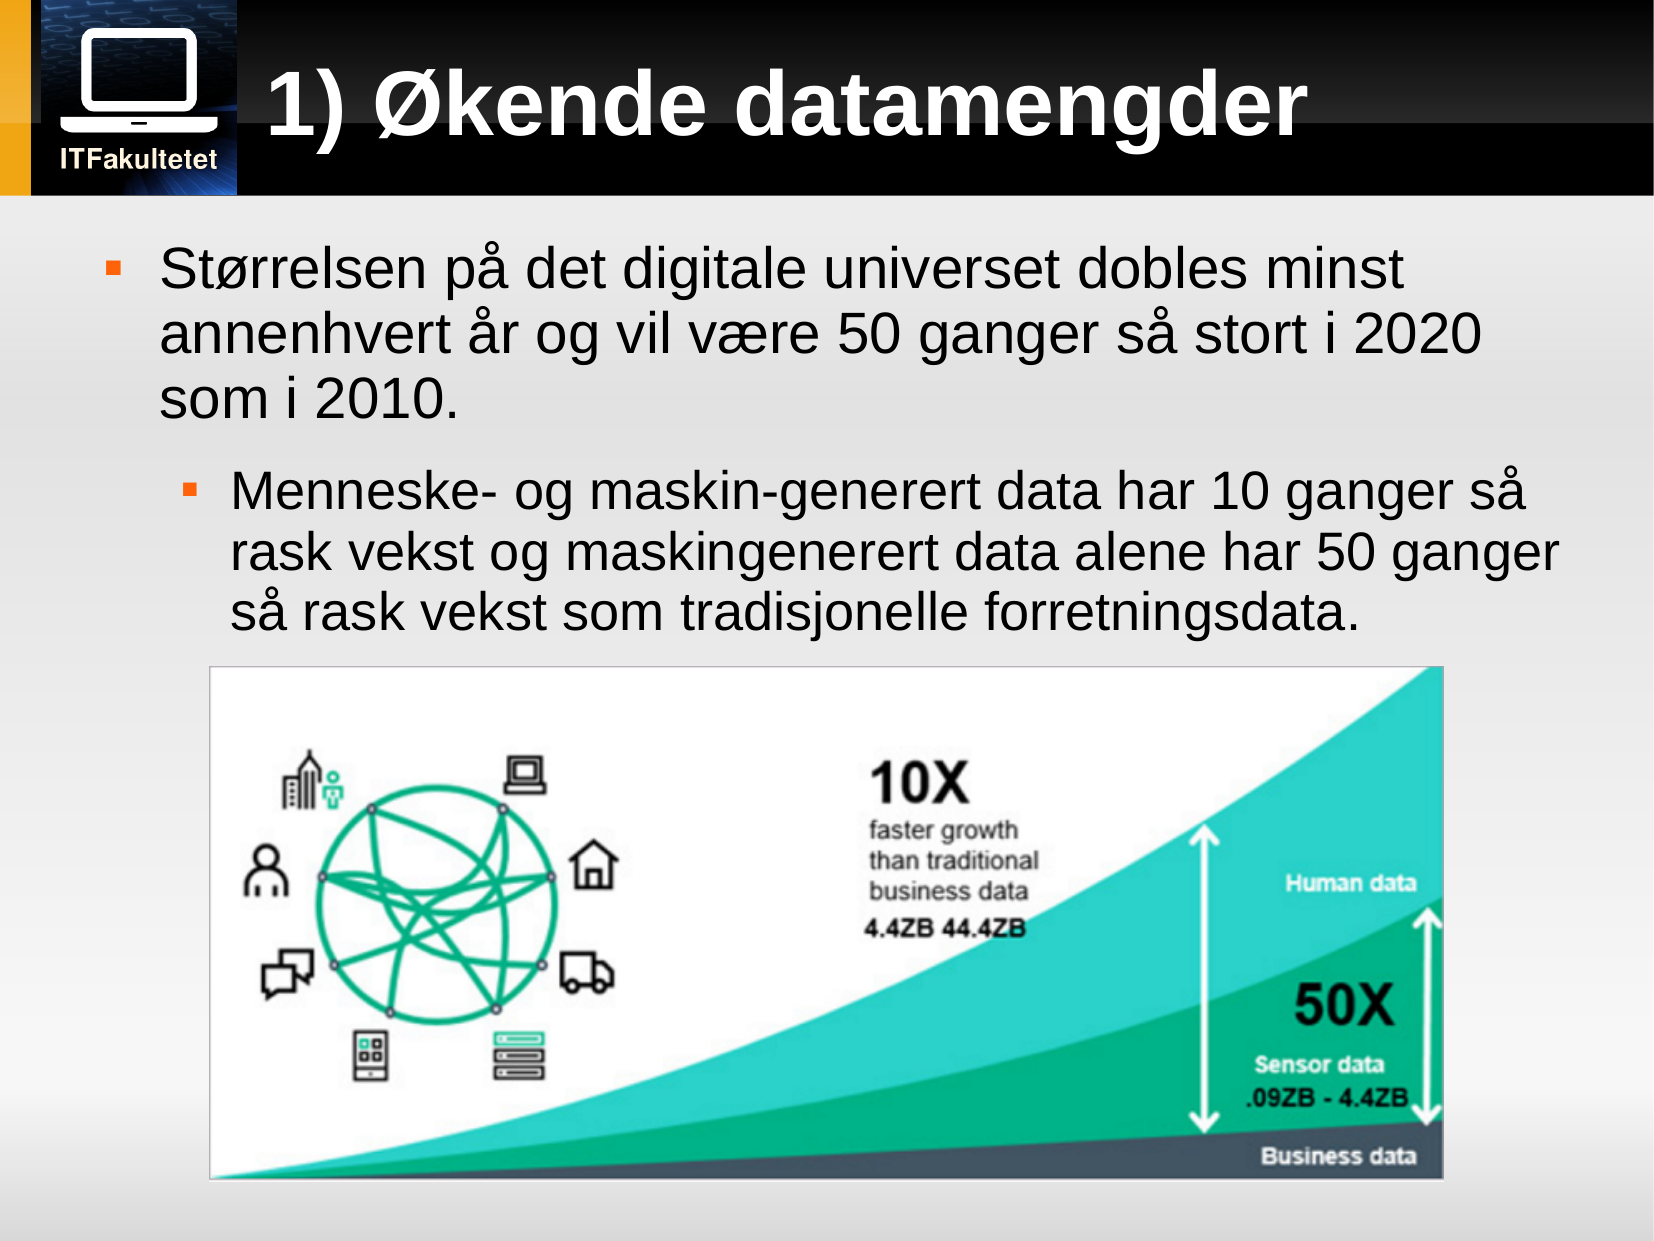

# 1) Økende datamengder
Størrelsen på det digitale universet dobles minst annenhvert år og vil være 50 ganger så stort i 2020 som i 2010.
Menneske- og maskin-generert data har 10 ganger så rask vekst og maskingenerert data alene har 50 ganger så rask vekst som tradisjonelle forretningsdata.